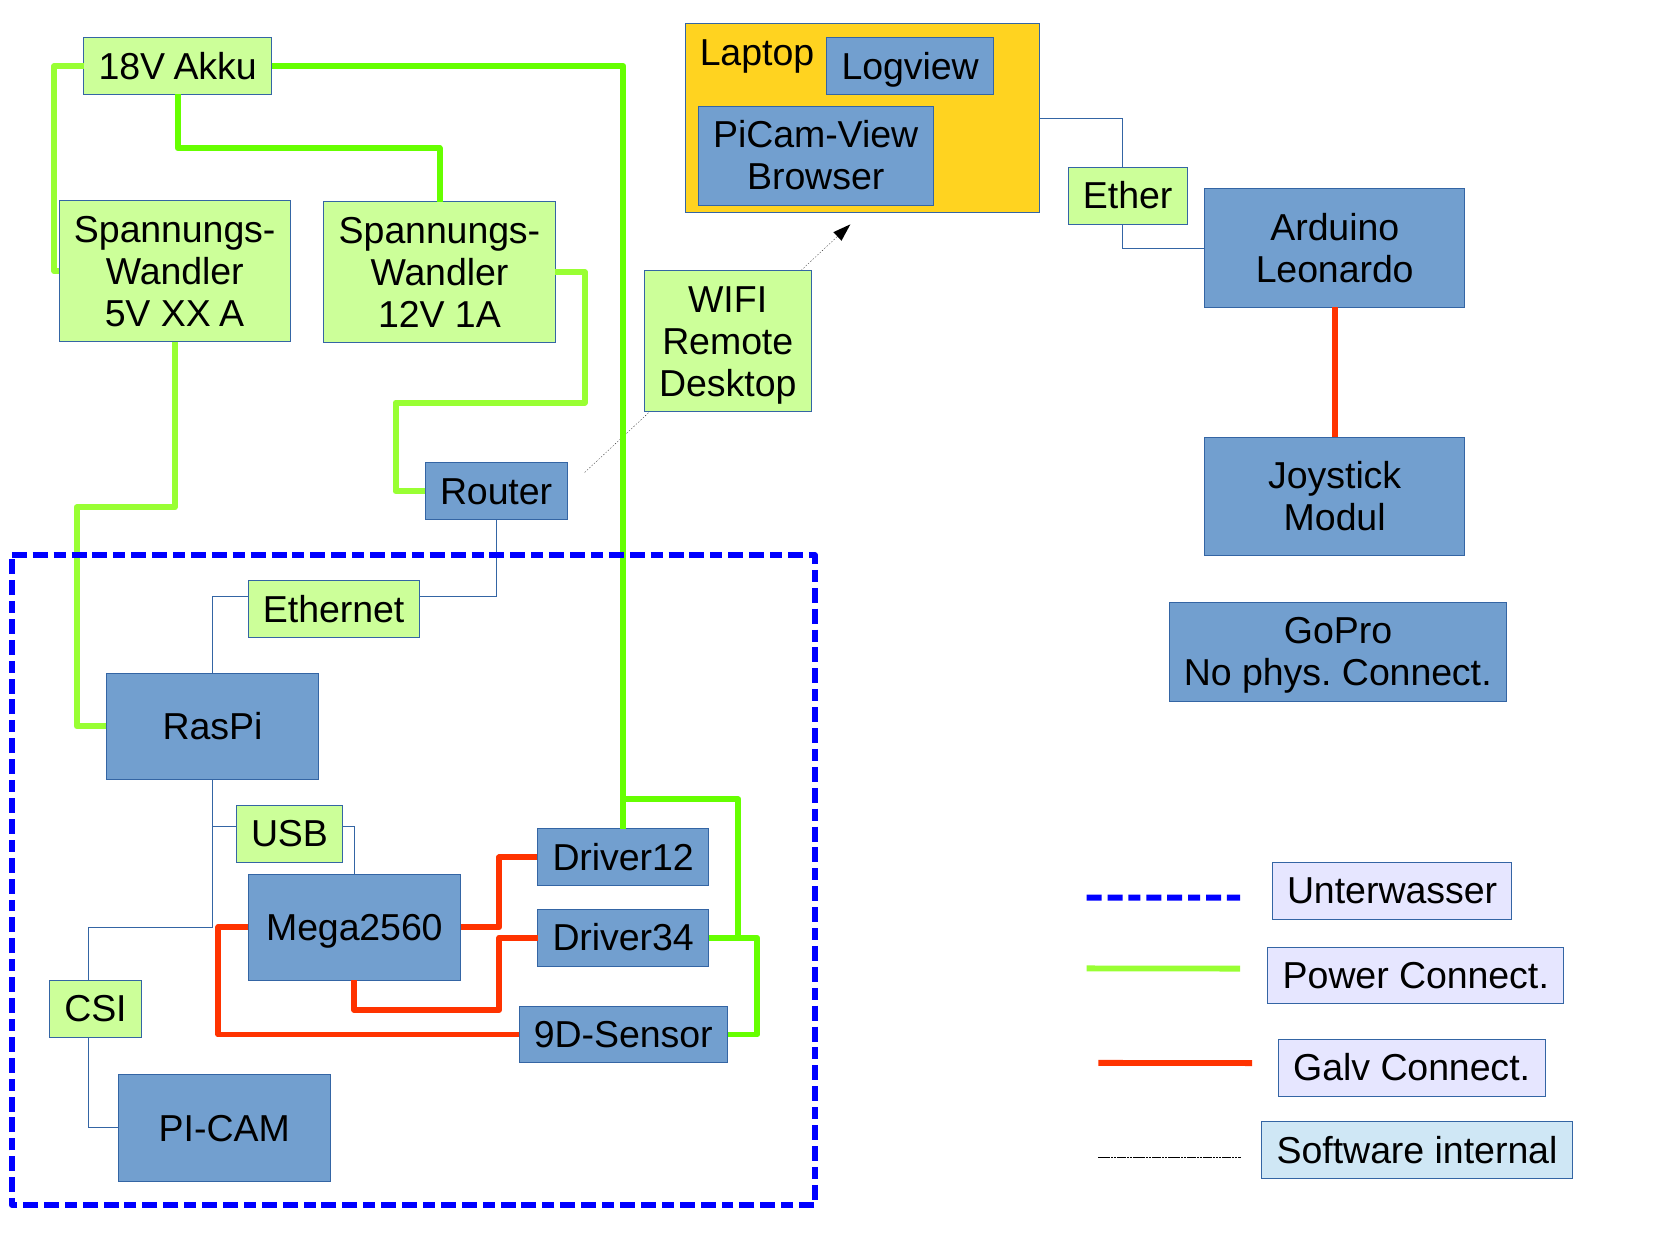

Laptop
18V Akku
Logview
PiCam-View
Browser
Ether
Arduino
Leonardo
Spannungs-
Wandler
5V XX A
Spannungs-
Wandler
12V 1A
WIFI
Remote
Desktop
Joystick
Modul
Router
Ethernet
GoPro
No phys. Connect.
RasPi
USB
Driver12
Driver12
Unterwasser
Mega2560
Driver34
Power Connect.
CSI
9D-Sensor
Galv Connect.
PI-CAM
Software internal